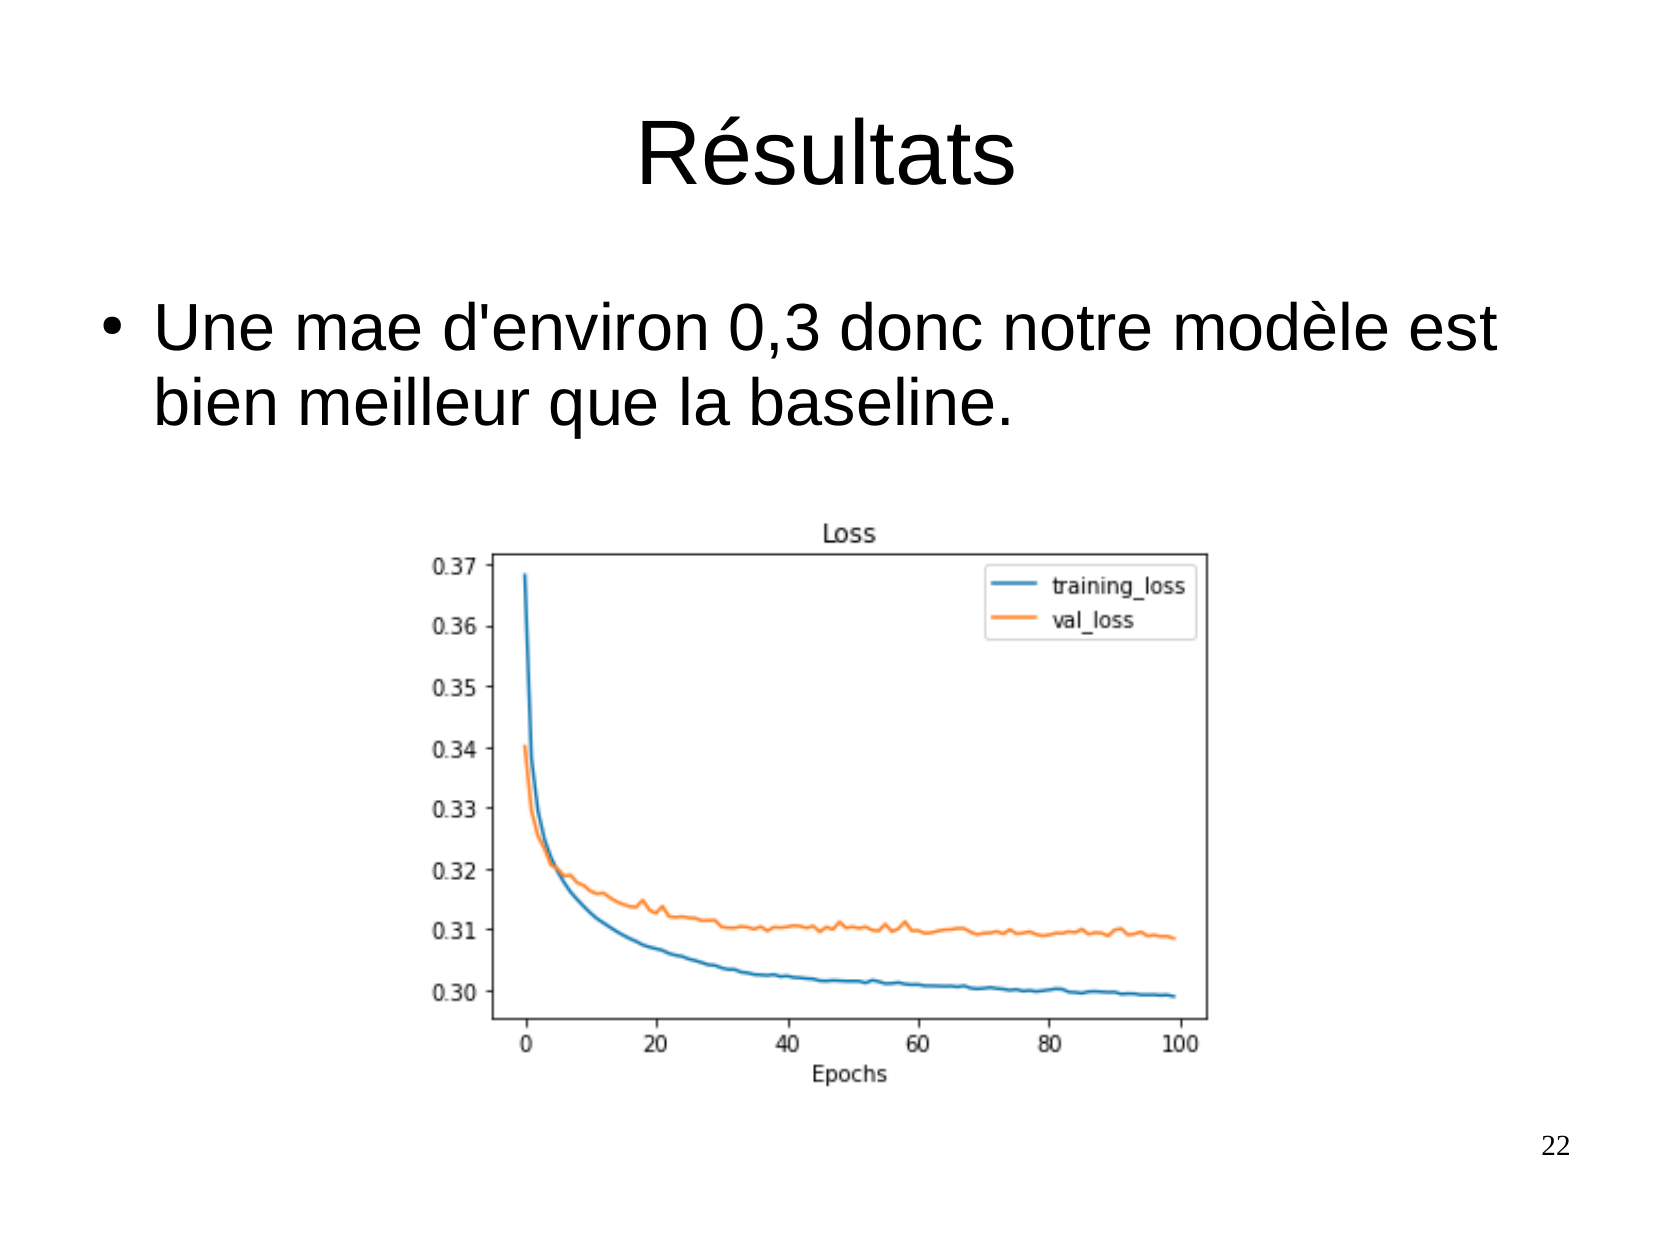

# Résultats
Une mae d'environ 0,3 donc notre modèle est bien meilleur que la baseline.
22